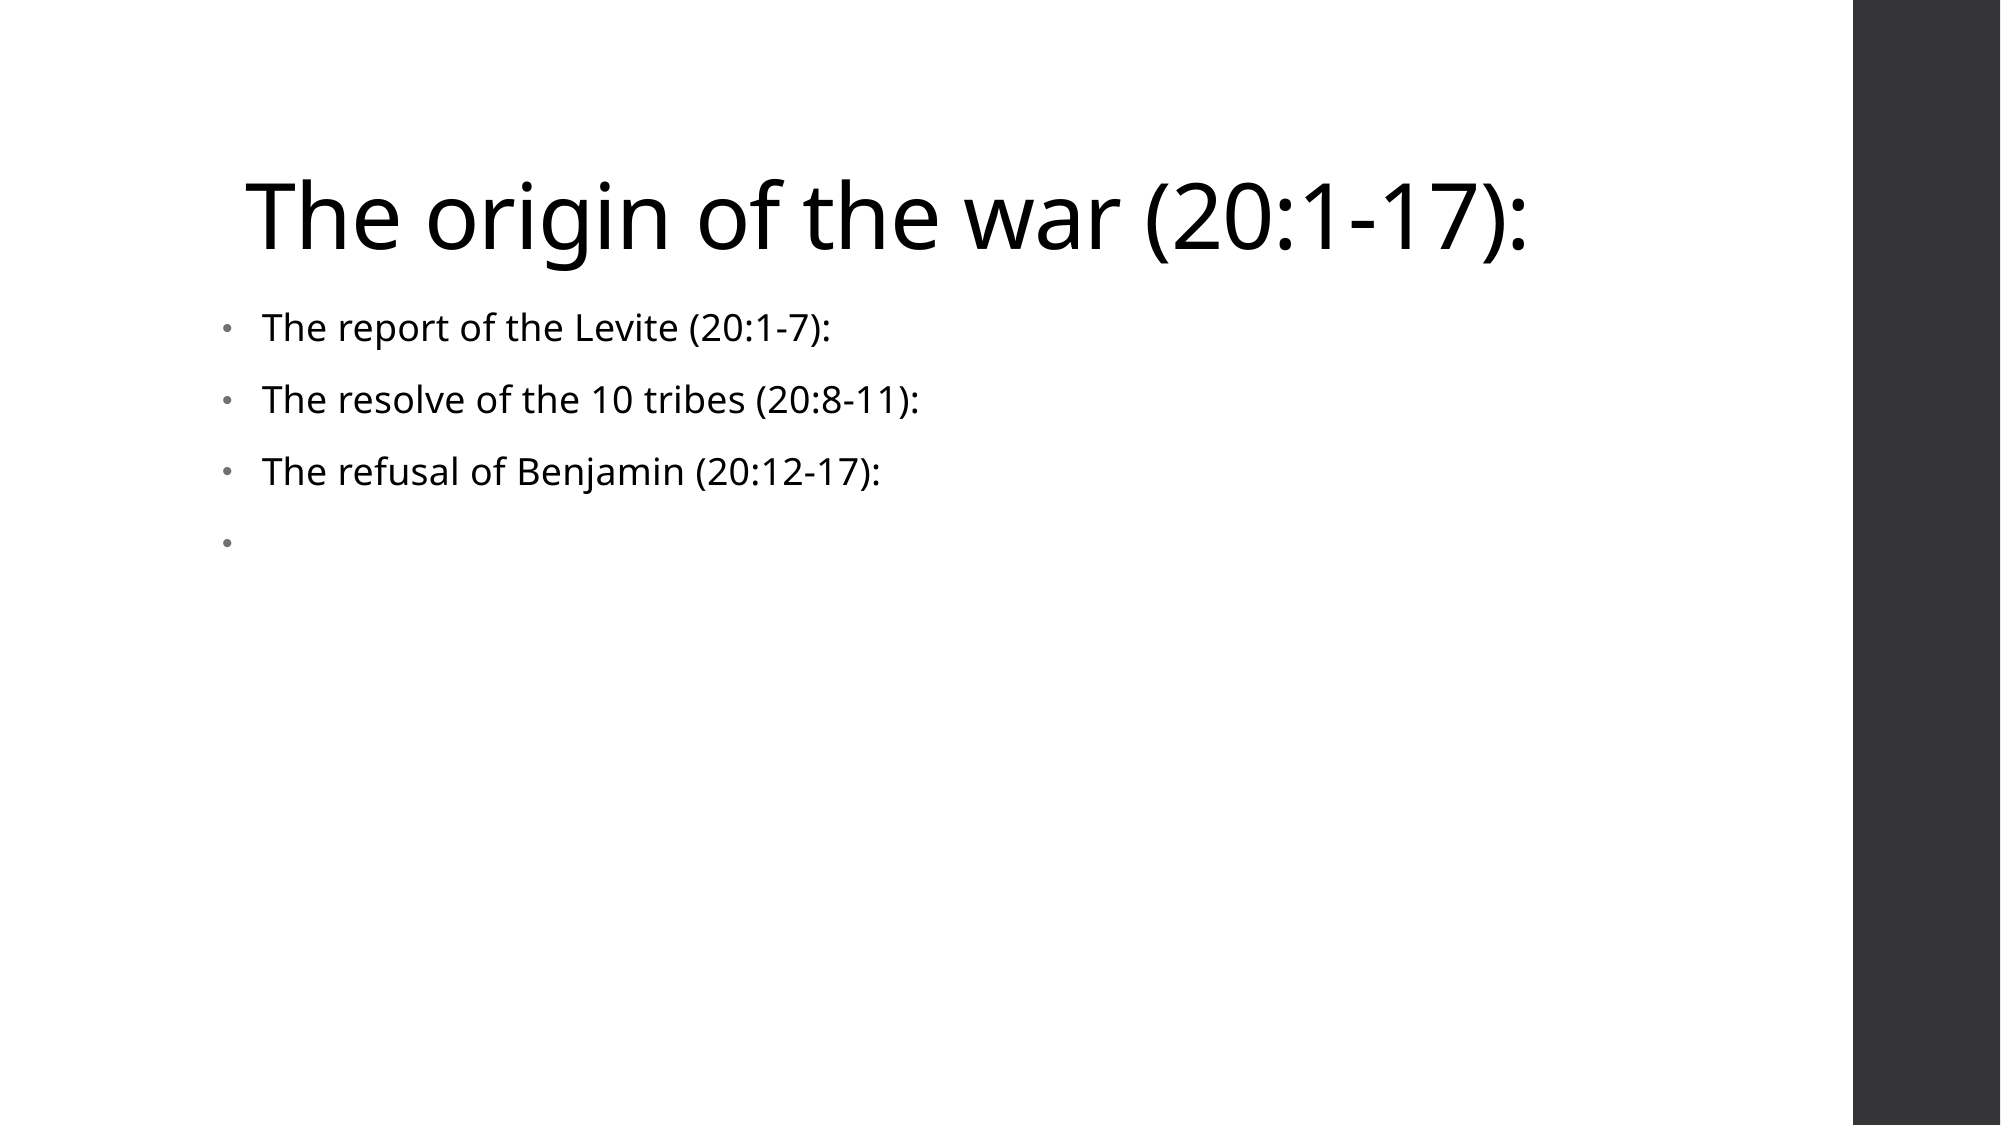

# The origin of the war (20:1-17):
 The report of the Levite (20:1-7):
 The resolve of the 10 tribes (20:8-11):
 The refusal of Benjamin (20:12-17):